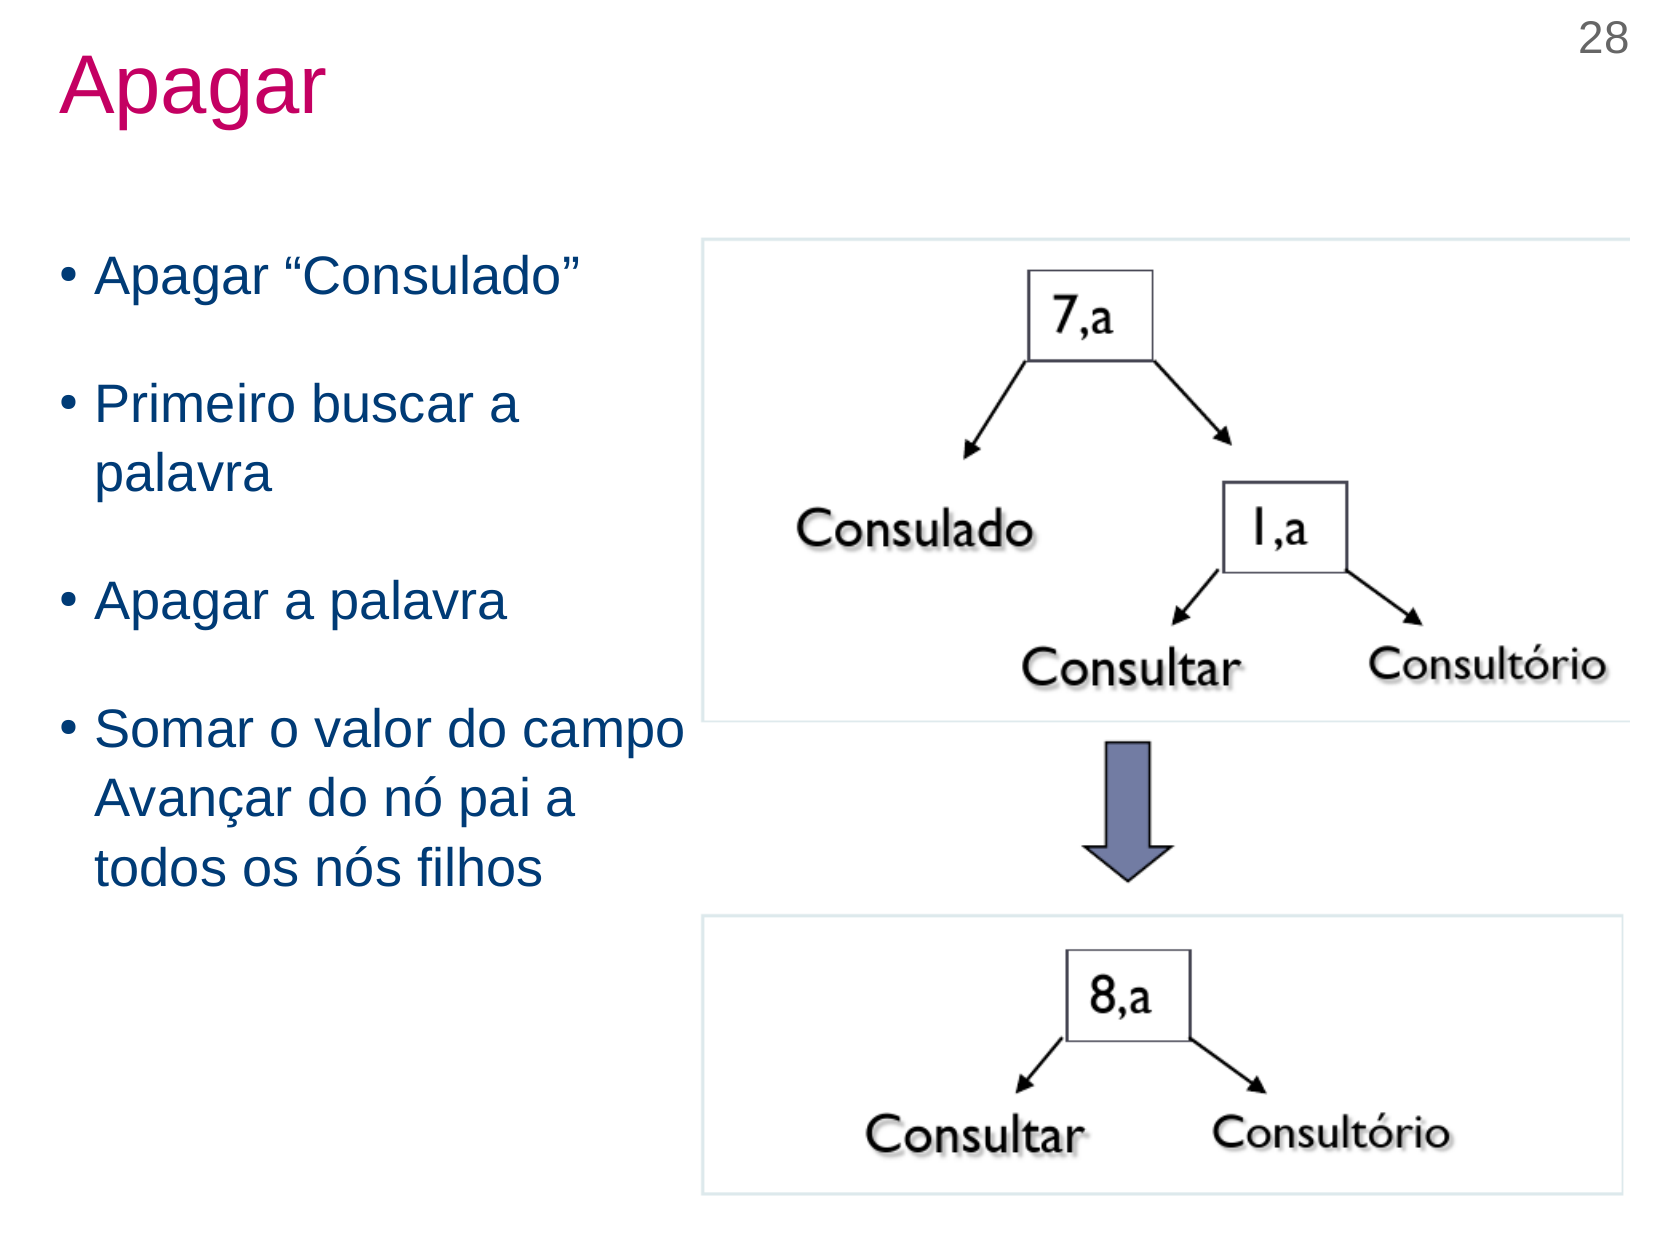

28
# Apagar
Apagar “Consulado”
Primeiro buscar a palavra
Apagar a palavra
Somar o valor do campo Avançar do nó pai a todos os nós filhos